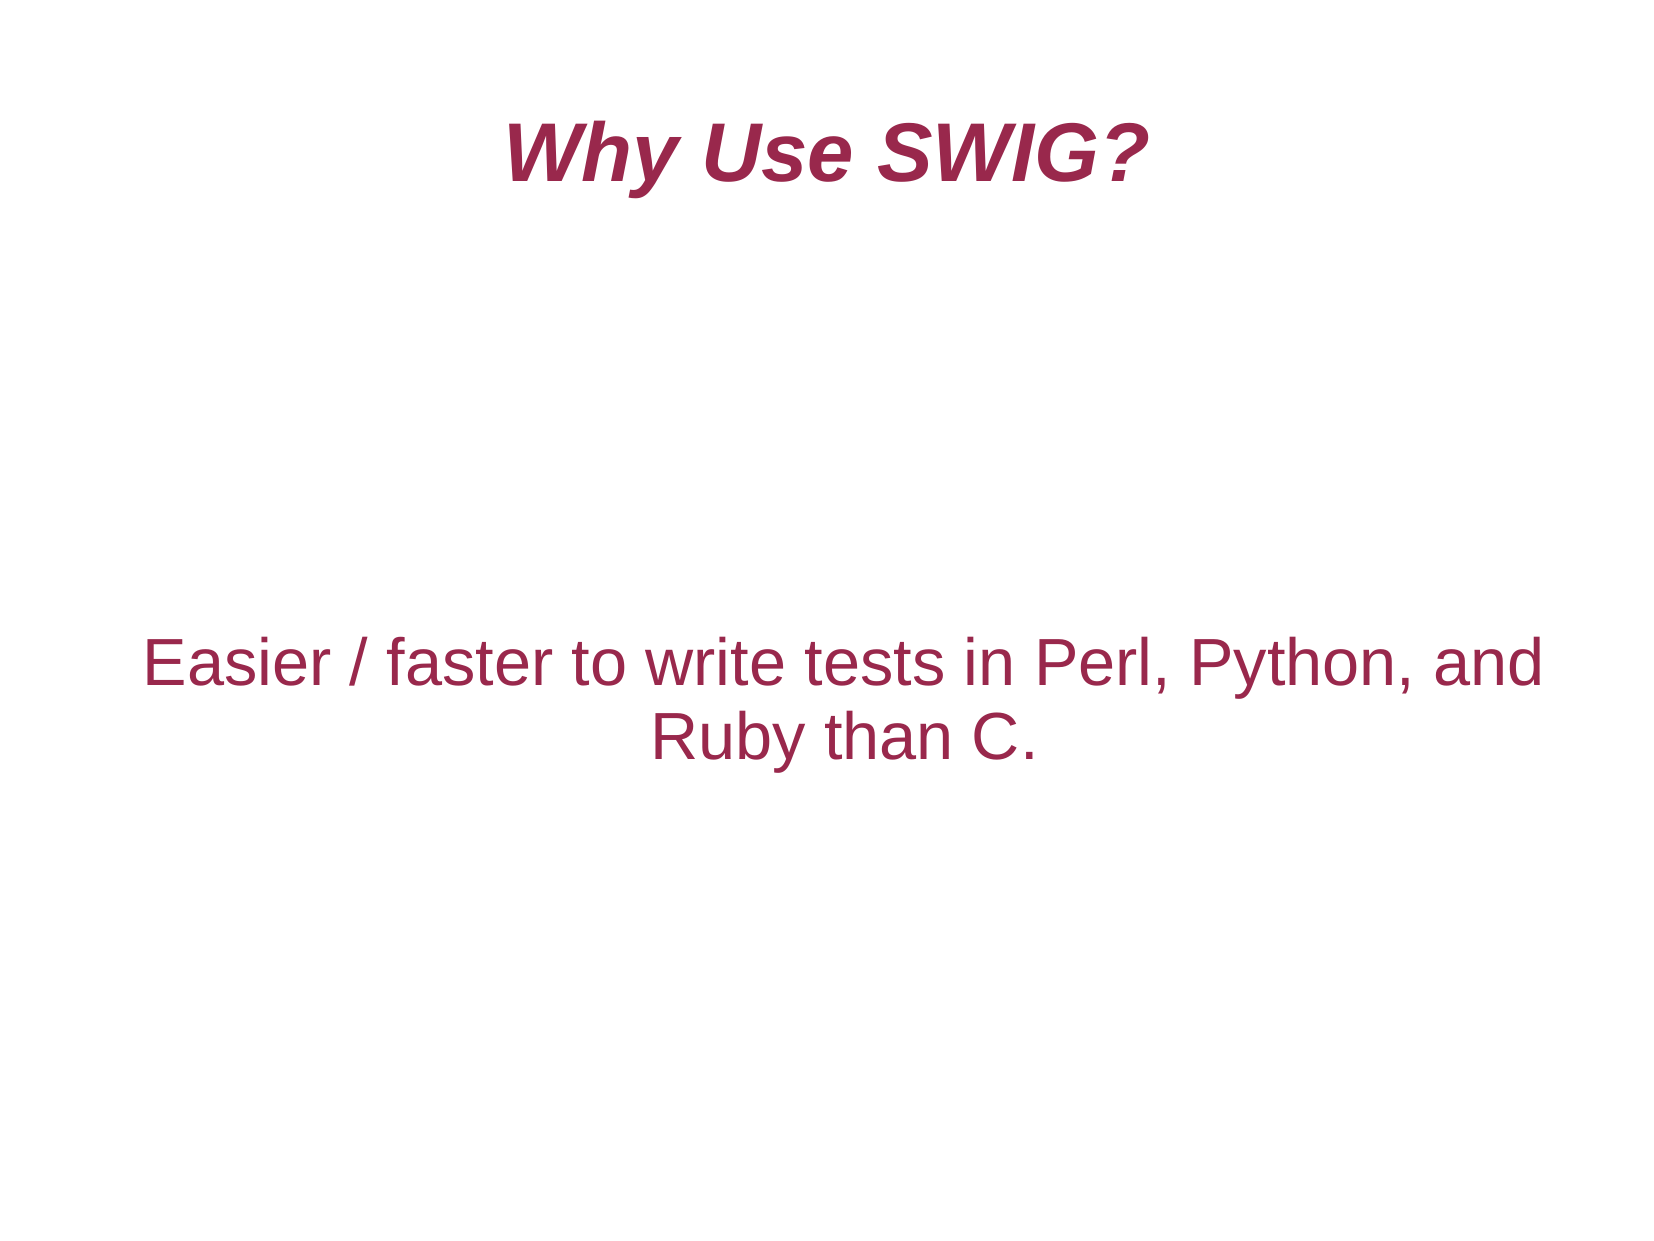

# Why Use SWIG?
Easier / faster to write tests in Perl, Python, and Ruby than C.